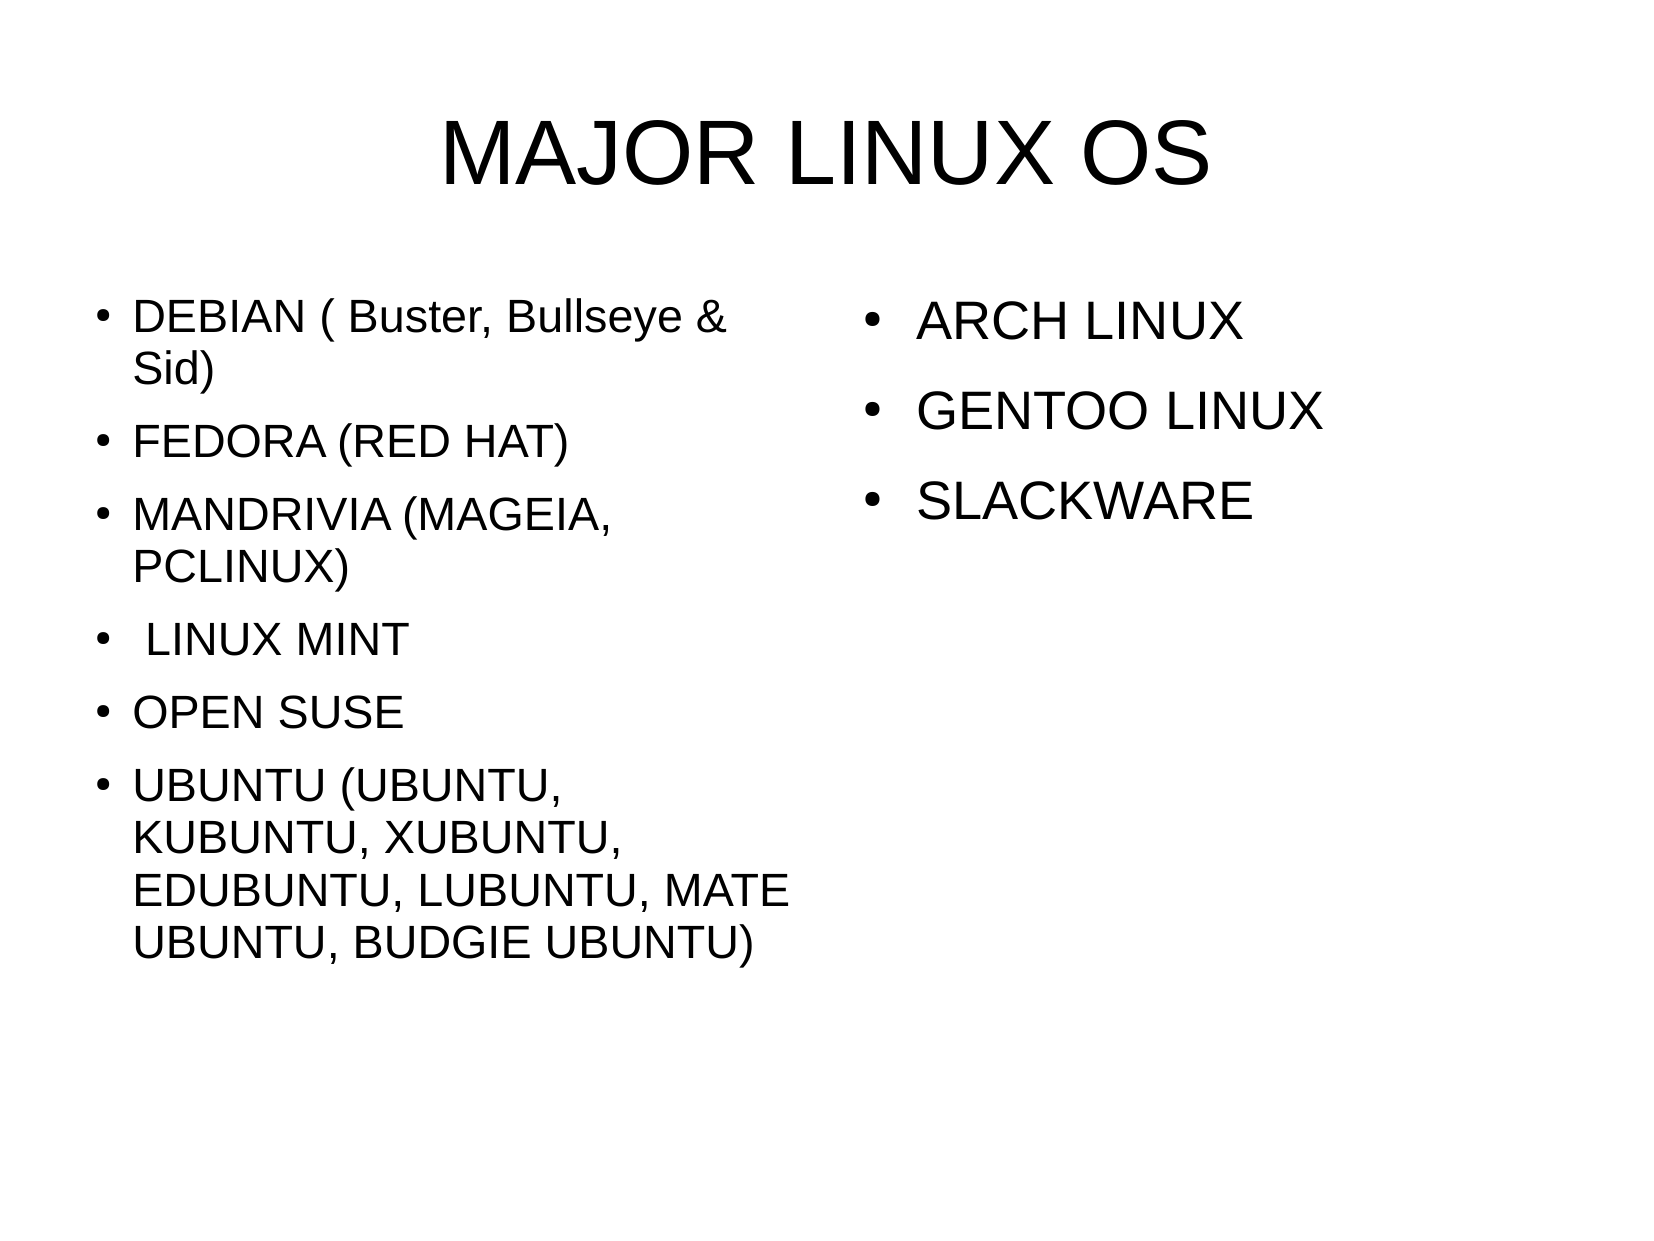

# MAJOR LINUX OS
DEBIAN ( Buster, Bullseye & Sid)
FEDORA (RED HAT)
MANDRIVIA (MAGEIA, PCLINUX)
 LINUX MINT
OPEN SUSE
UBUNTU (UBUNTU, KUBUNTU, XUBUNTU, EDUBUNTU, LUBUNTU, MATE UBUNTU, BUDGIE UBUNTU)
ARCH LINUX
GENTOO LINUX
SLACKWARE